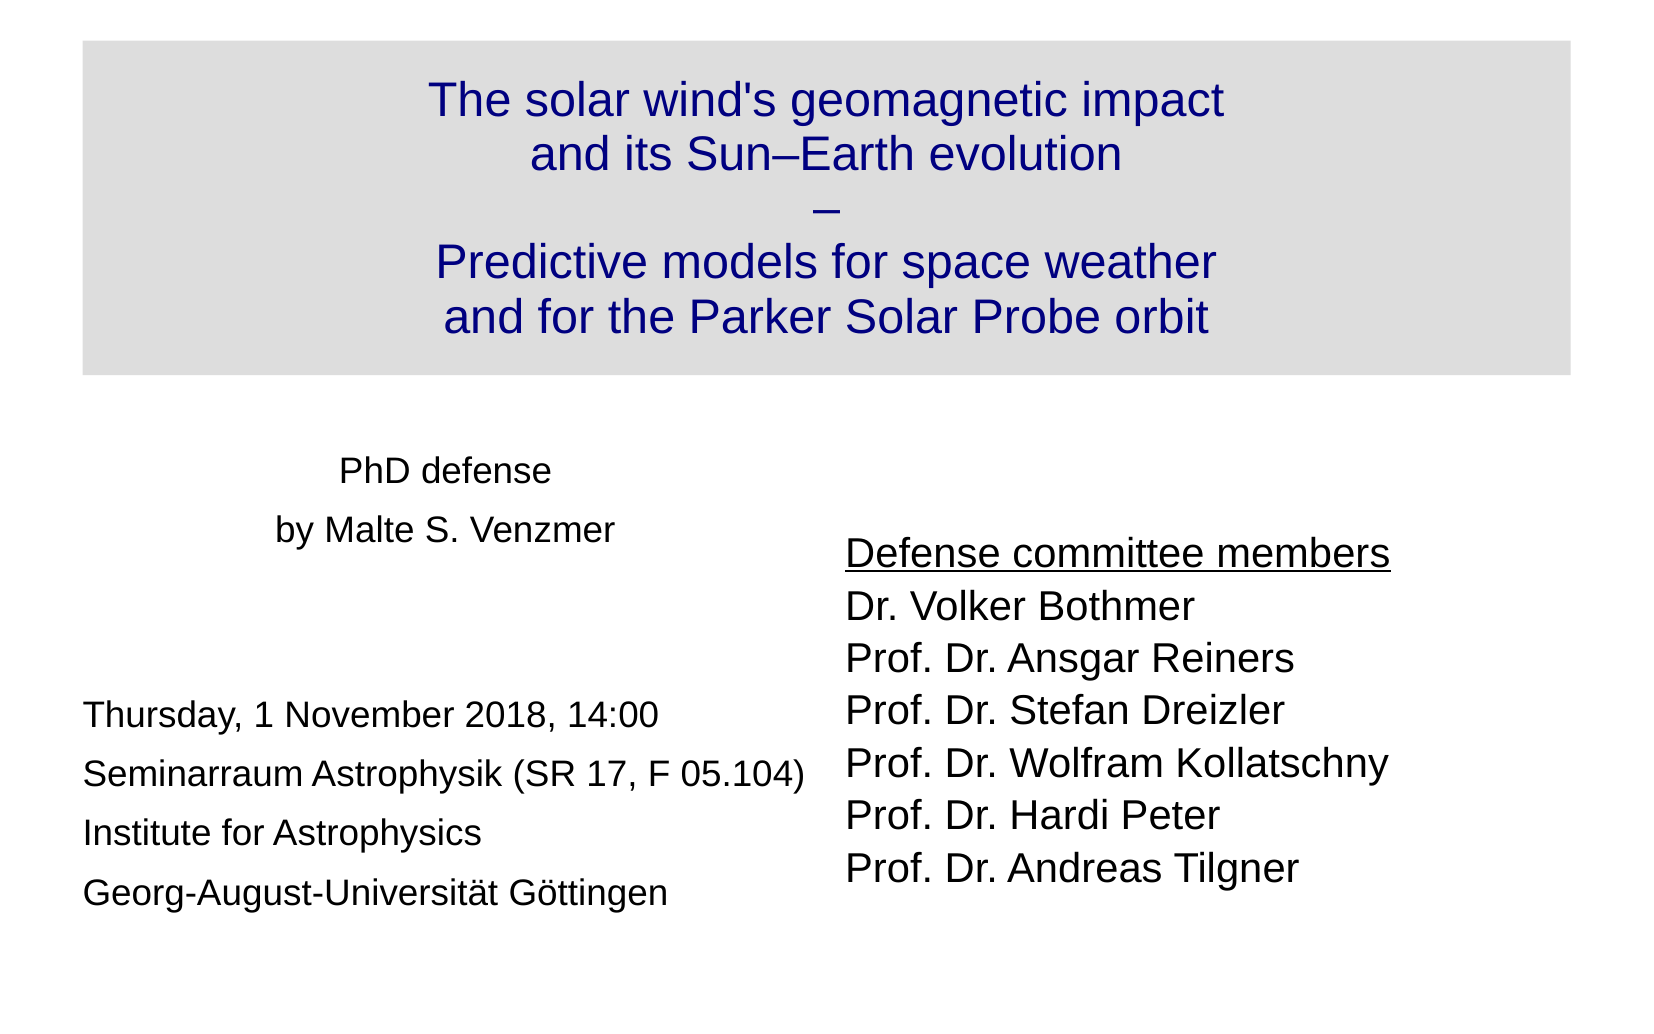

# The solar wind's geomagnetic impact and its Sun–Earth evolution – Predictive models for space weather and for the Parker Solar Probe orbit
PhD defense
by Malte S. Venzmer
Thursday, 1 November 2018, 14:00
Seminarraum Astrophysik (SR 17, F 05.104)
Institute for Astrophysics
Georg-August-Universität Göttingen
Defense committee members
Dr. Volker Bothmer
Prof. Dr. Ansgar Reiners
Prof. Dr. Stefan Dreizler
Prof. Dr. Wolfram Kollatschny
Prof. Dr. Hardi Peter
Prof. Dr. Andreas Tilgner